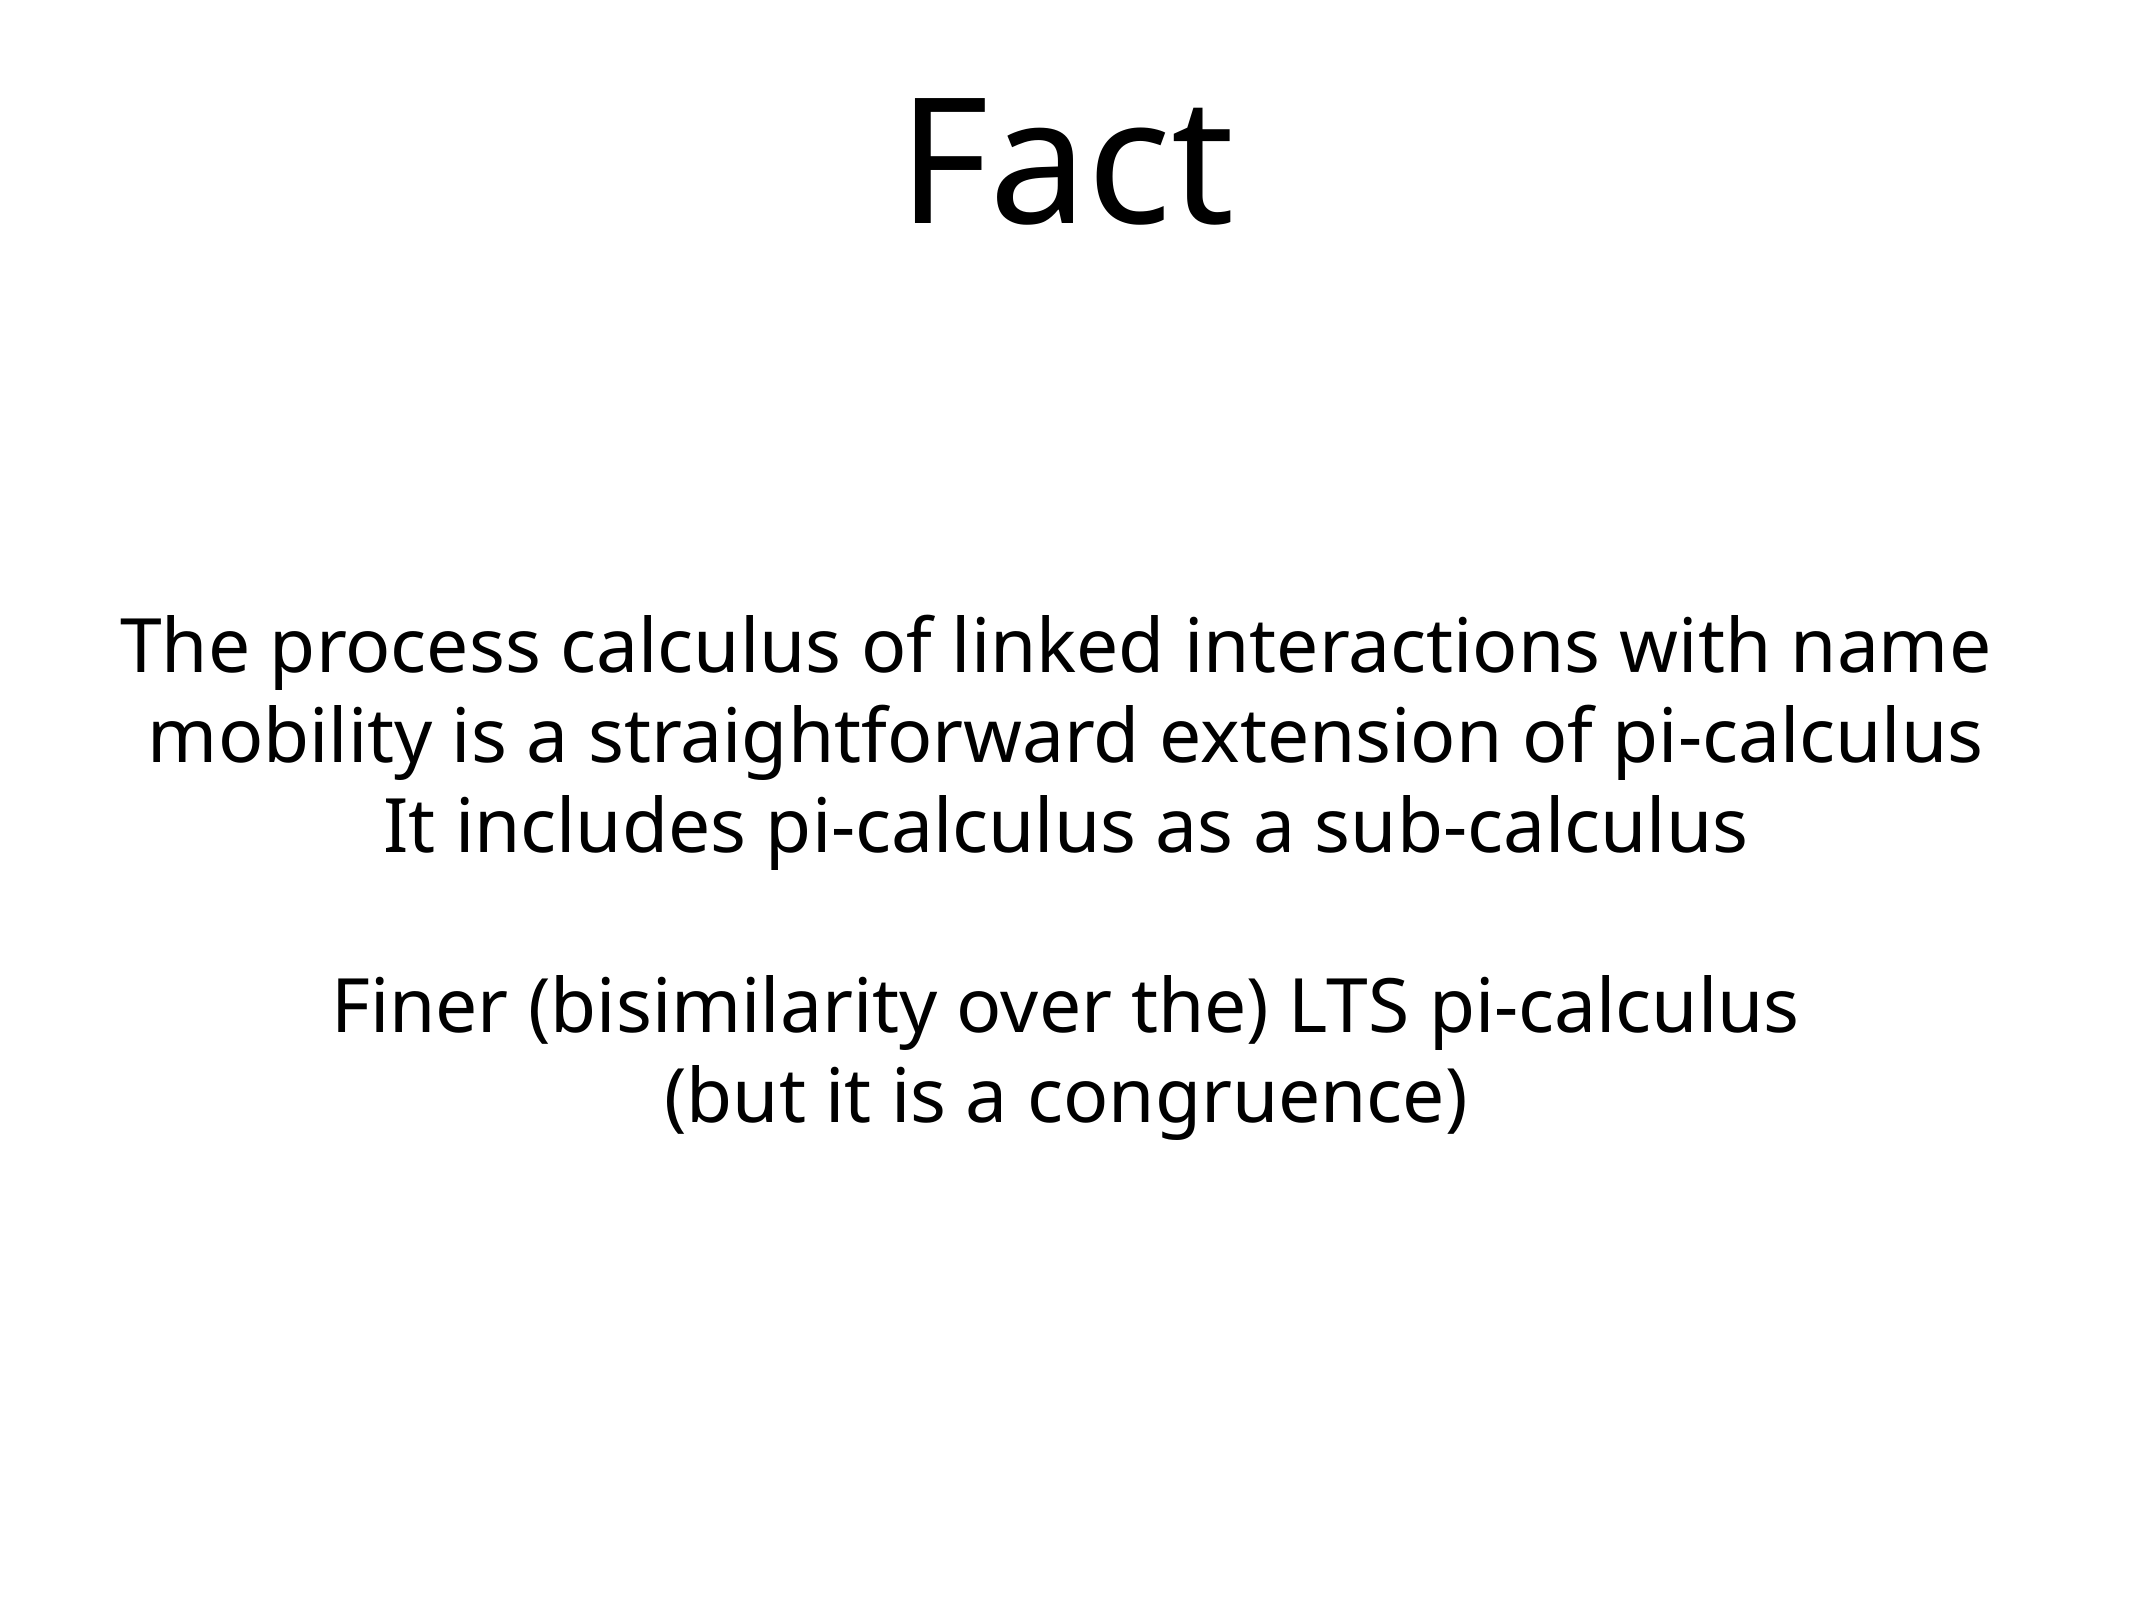

# Fact
The process calculus of linked interactions with name
mobility is a straightforward extension of pi-calculus
It includes pi-calculus as a sub-calculus
Finer (bisimilarity over the) LTS pi-calculus
(but it is a congruence)
37